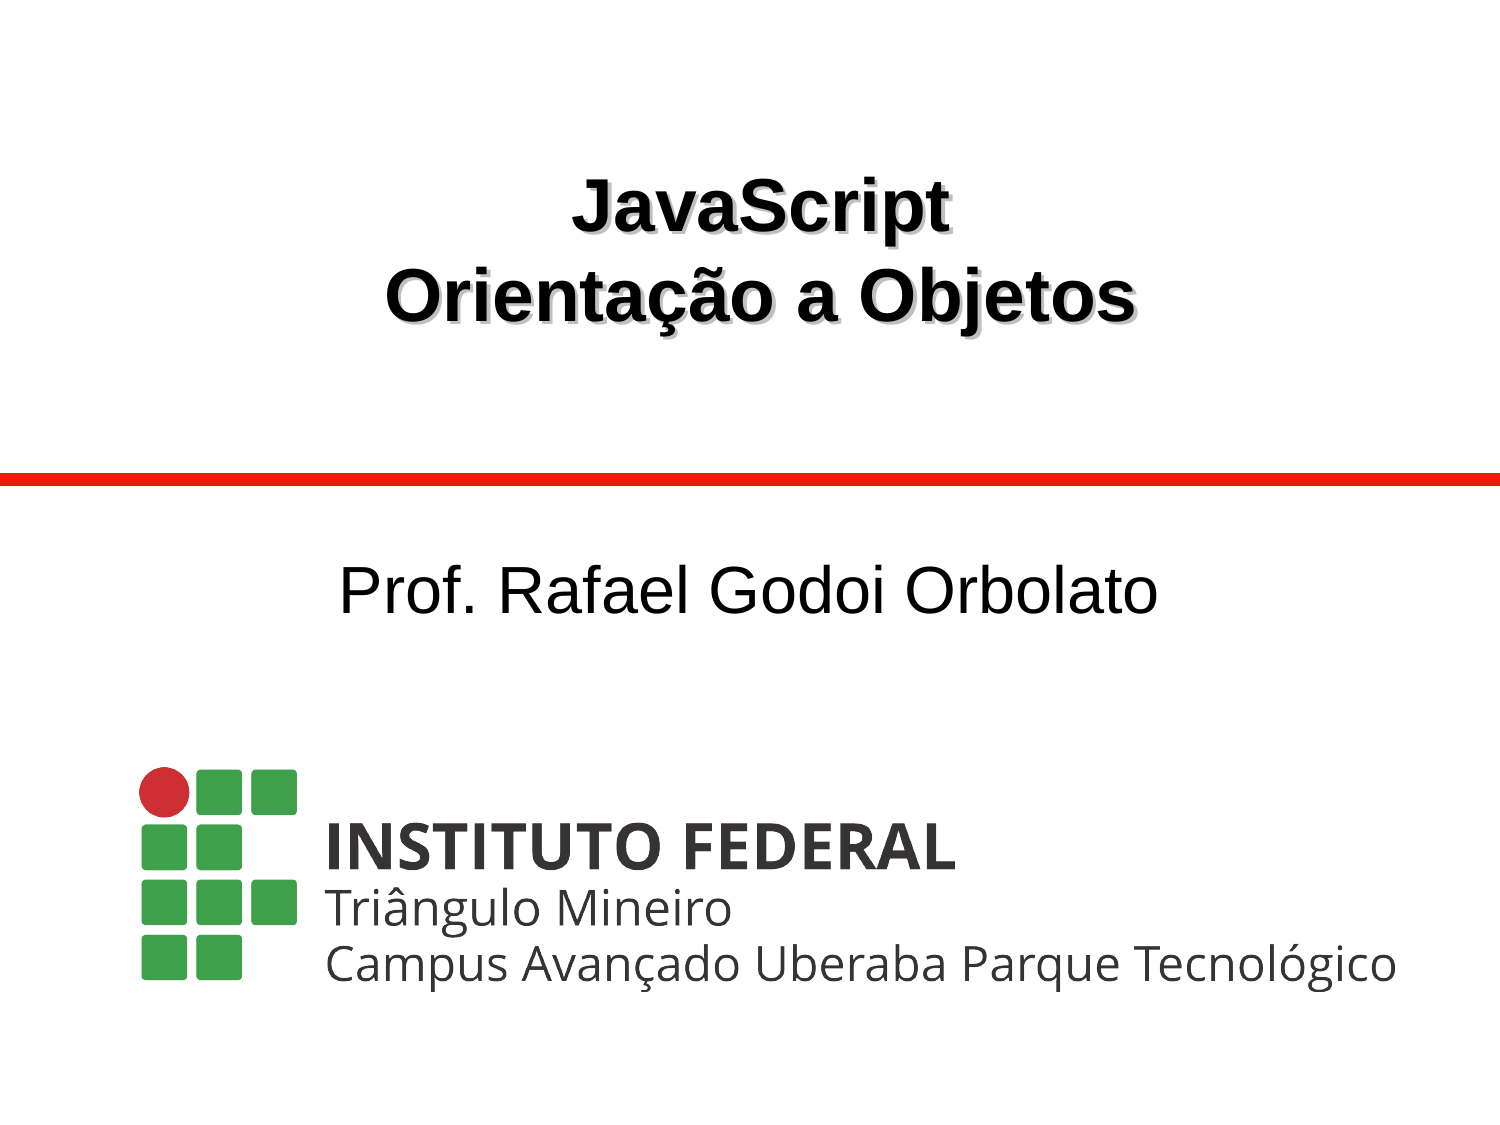

# JavaScript Orientação a Objetos
Prof. Rafael Godoi Orbolato